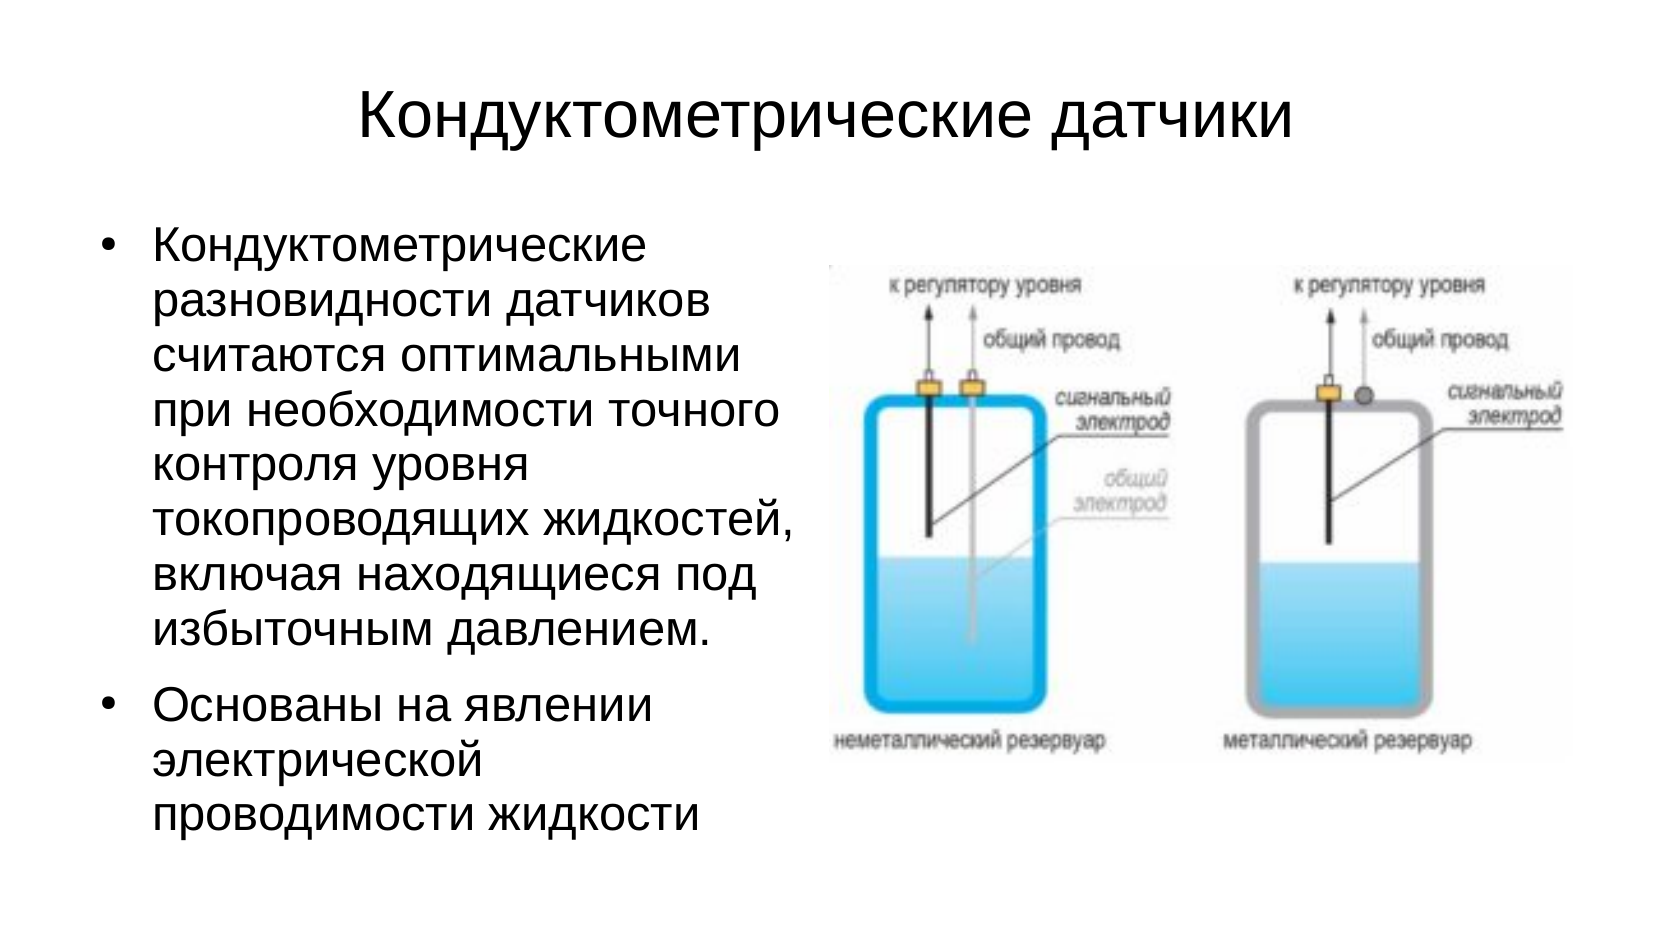

# Кондуктометрические датчики
Кондуктометрические разновидности датчиков считаются оптимальными при необходимости точного контроля уровня токопроводящих жидкостей, включая находящиеся под избыточным давлением.
Основаны на явлении электрической проводимости жидкости